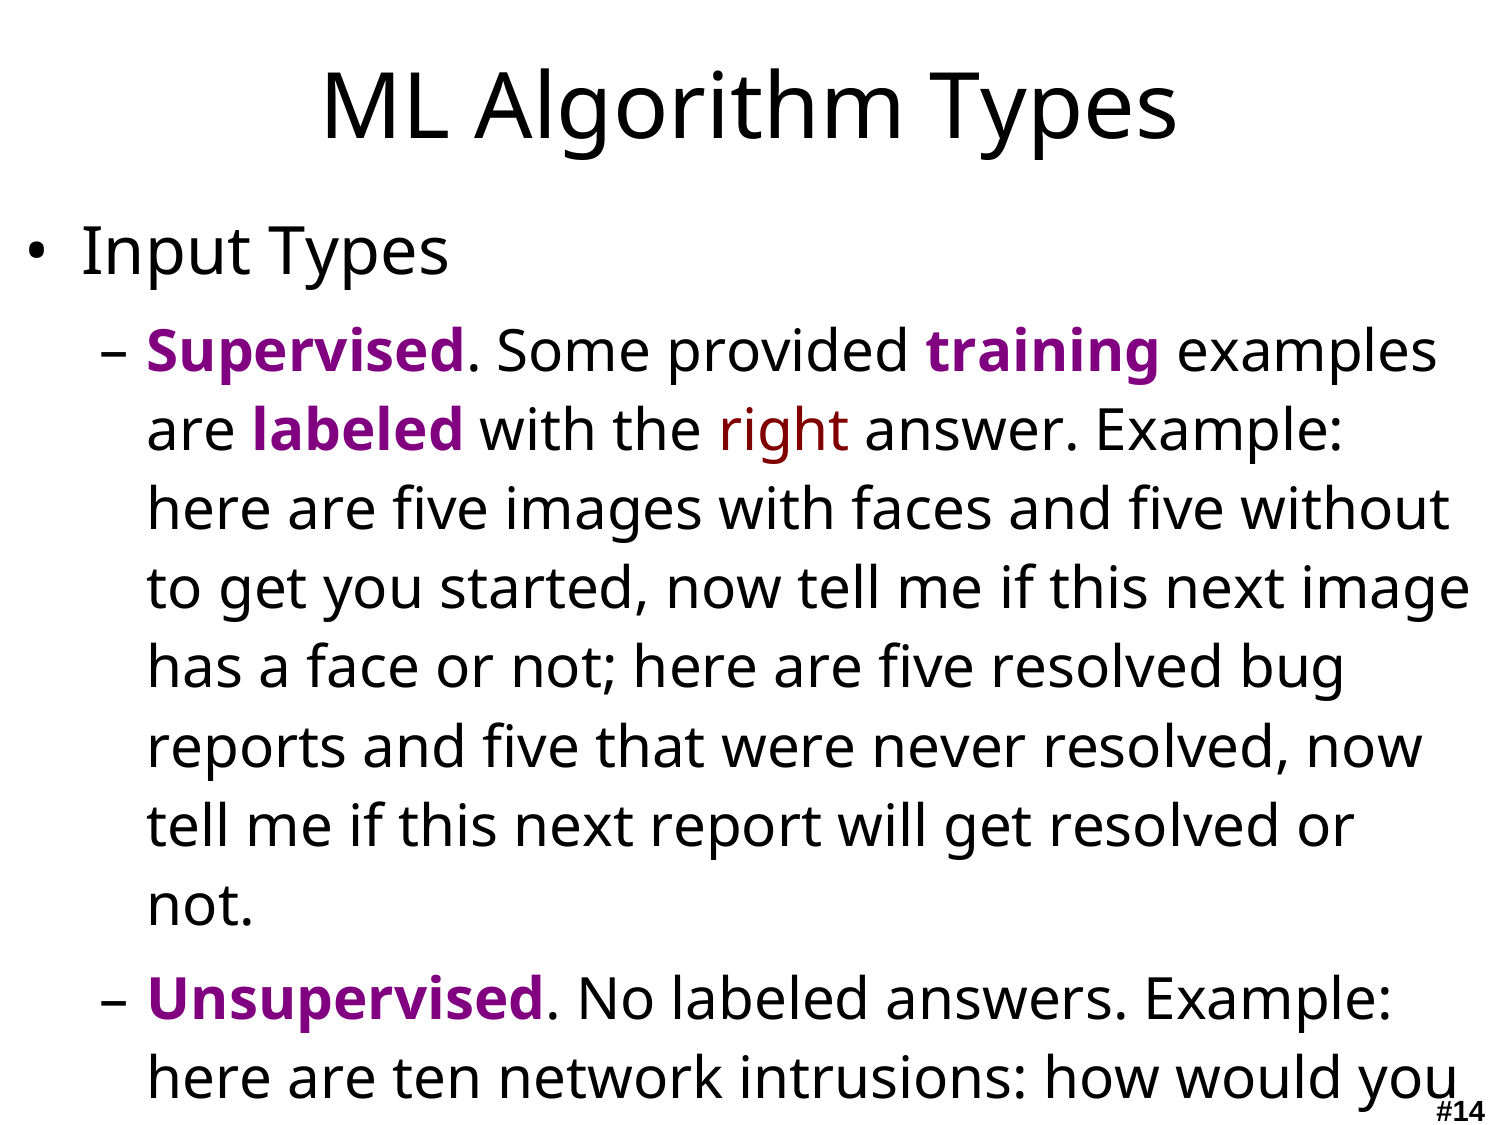

# ML Algorithm Types
Input Types
Supervised. Some provided training examples are labeled with the right answer. Example: here are five images with faces and five without to get you started, now tell me if this next image has a face or not; here are five resolved bug reports and five that were never resolved, now tell me if this next report will get resolved or not.
Unsupervised. No labeled answers. Example: here are ten network intrusions: how would you organize them? Here's some seismic data: notice anything?
14